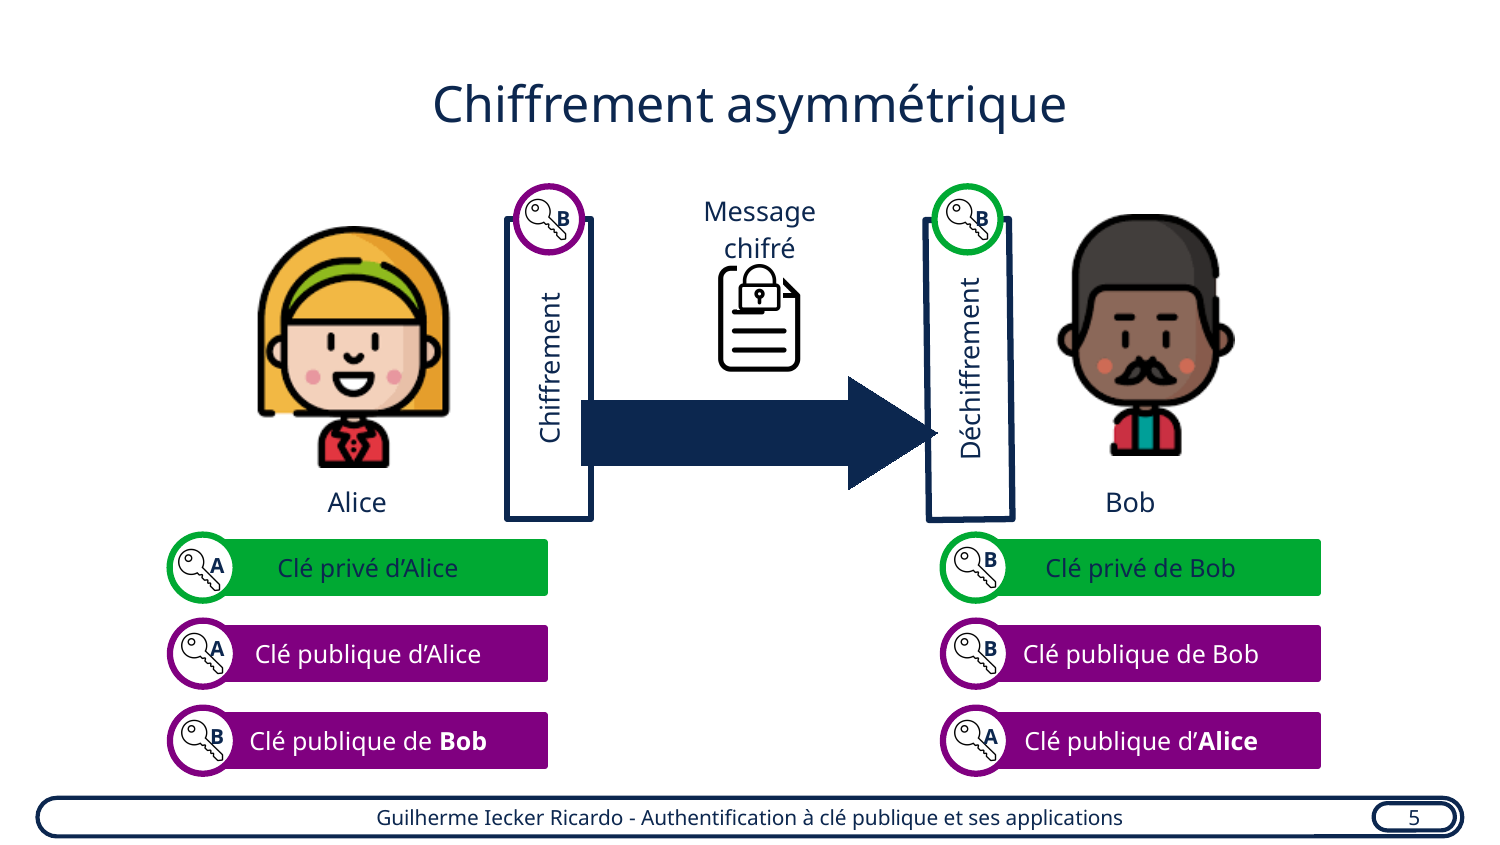

# Chiffrement asymmétrique
Message
chifré
B
B
Chiffrement
Déchiffrement
Alice
Bob
Clé privé d’Alice
A
A
Clé publique d’Alice
Clé publique de Bob
B
B
Clé privé de Bob
B
Clé publique de Bob
Clé publique d’Alice
A
Guilherme Iecker Ricardo - Authentification à clé publique et ses applications
5